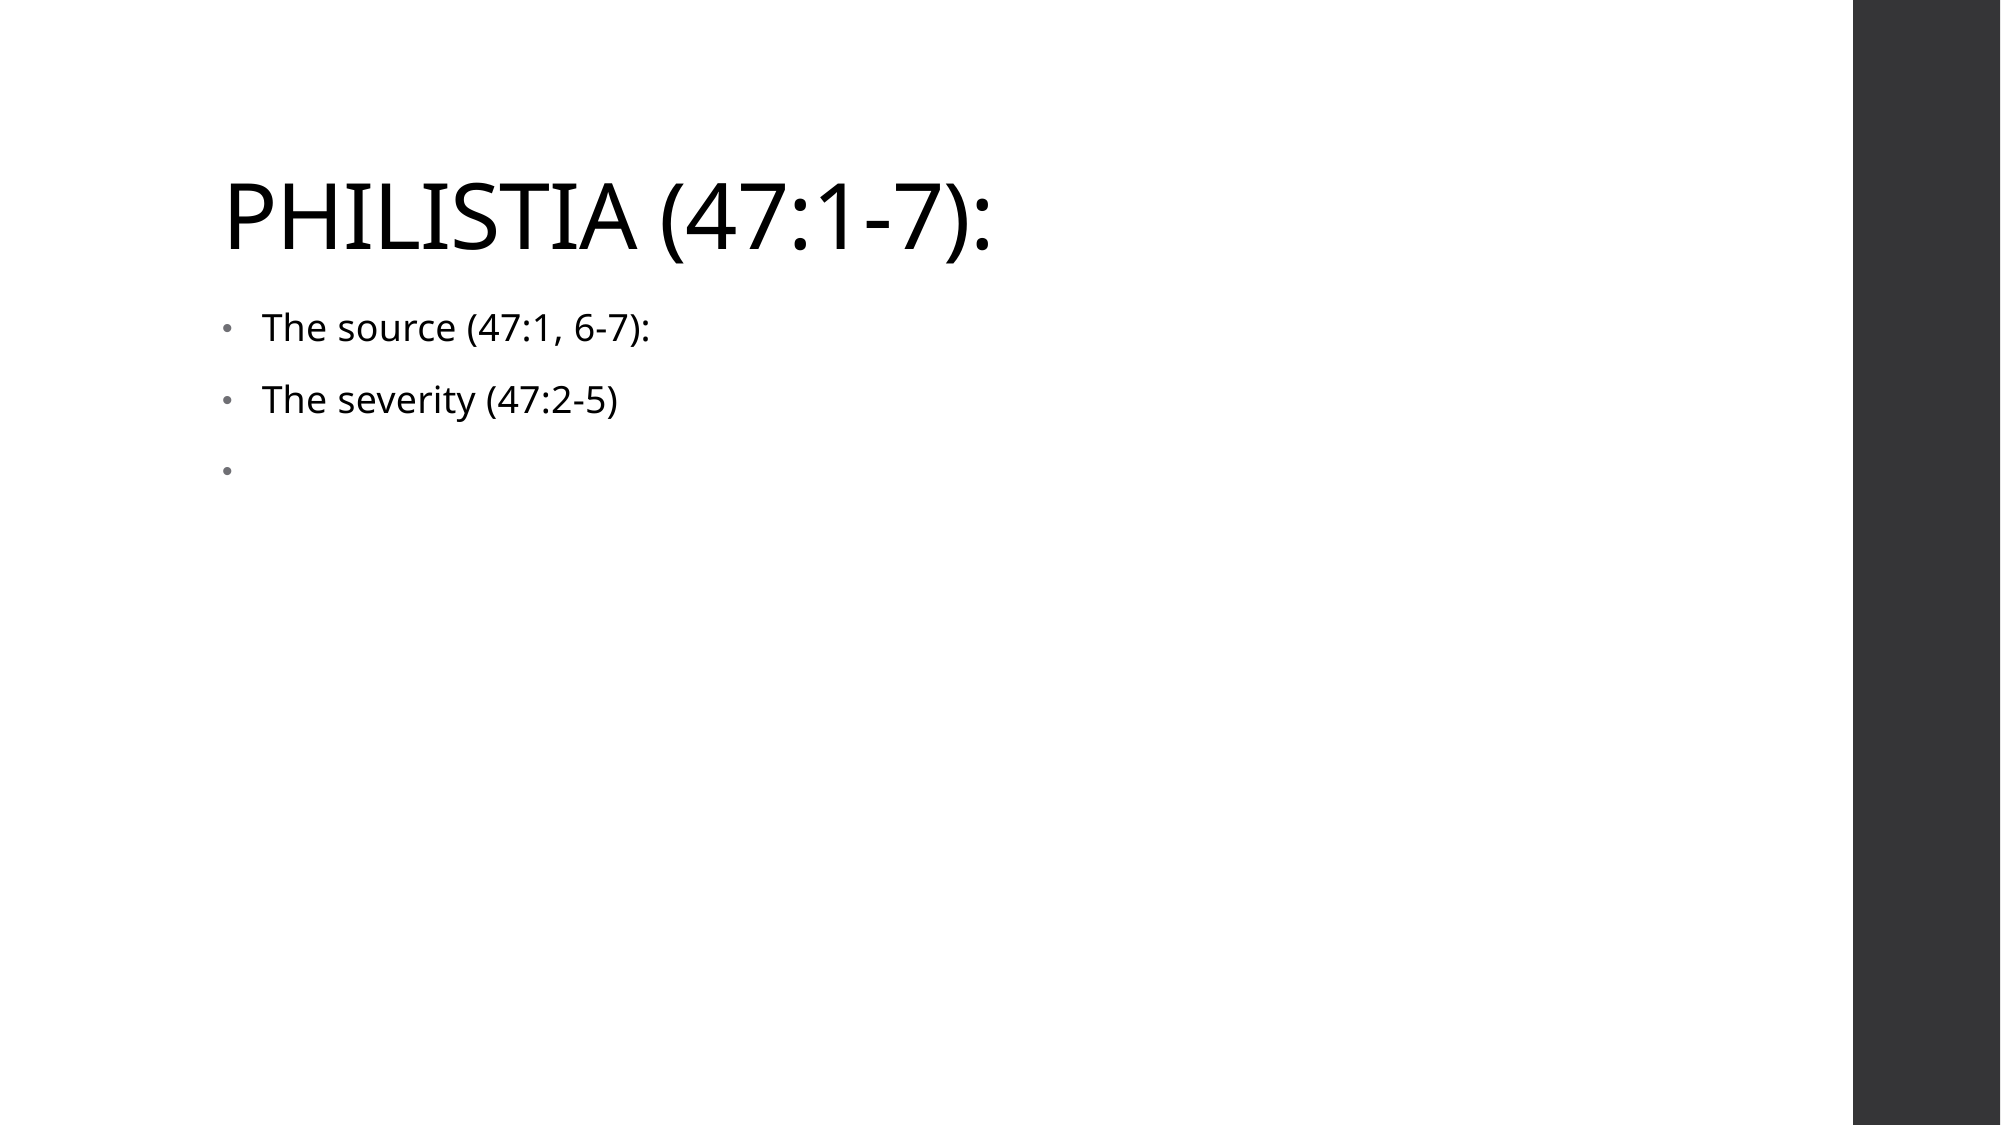

# PHILISTIA (47:1-7):
 The source (47:1, 6-7):
 The severity (47:2-5)